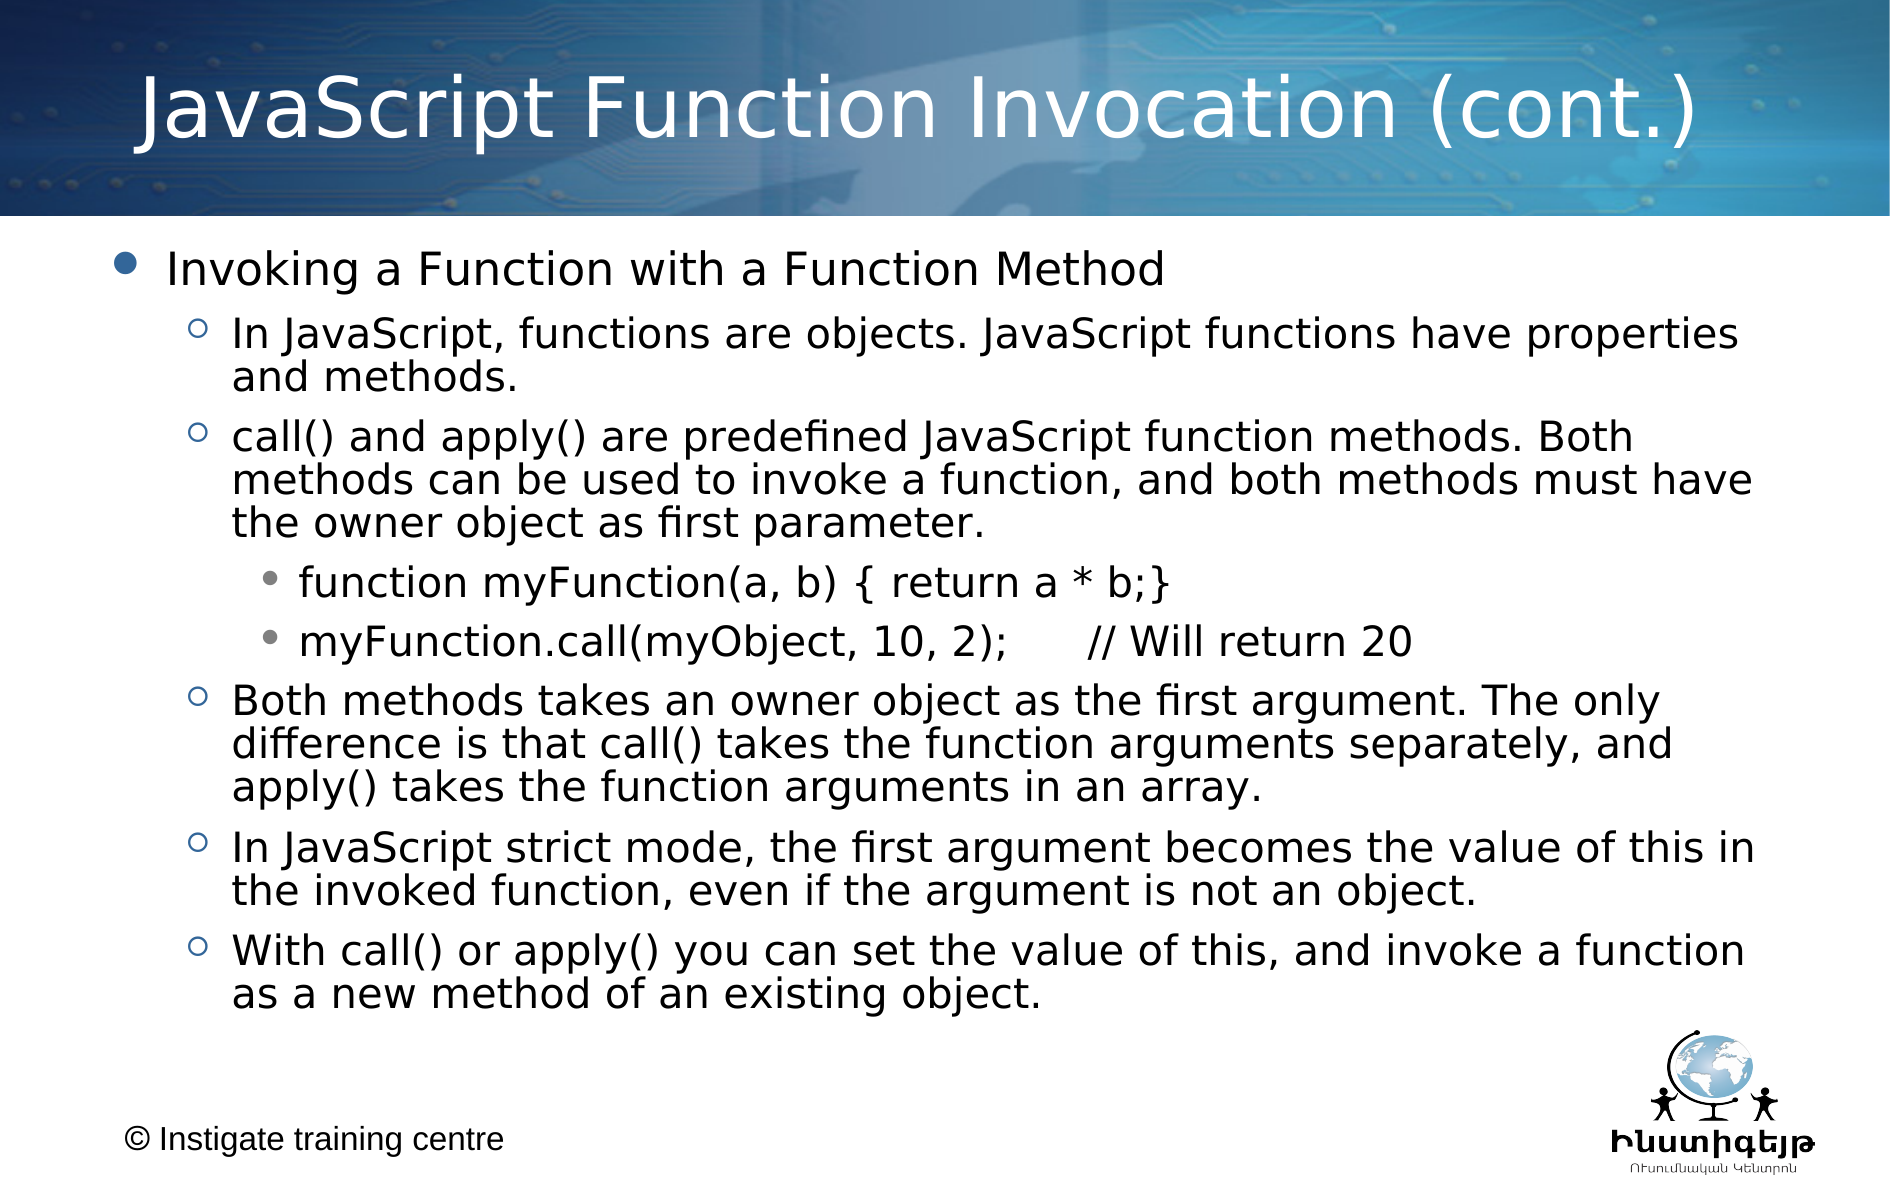

JavaScript Function Invocation (cont.)
# Invoking a Function with a Function Method
In JavaScript, functions are objects. JavaScript functions have properties and methods.
call() and apply() are predefined JavaScript function methods. Both methods can be used to invoke a function, and both methods must have the owner object as first parameter.
function myFunction(a, b) { return a * b;}
myFunction.call(myObject, 10, 2); // Will return 20
Both methods takes an owner object as the first argument. The only difference is that call() takes the function arguments separately, and apply() takes the function arguments in an array.
In JavaScript strict mode, the first argument becomes the value of this in the invoked function, even if the argument is not an object.
With call() or apply() you can set the value of this, and invoke a function as a new method of an existing object.